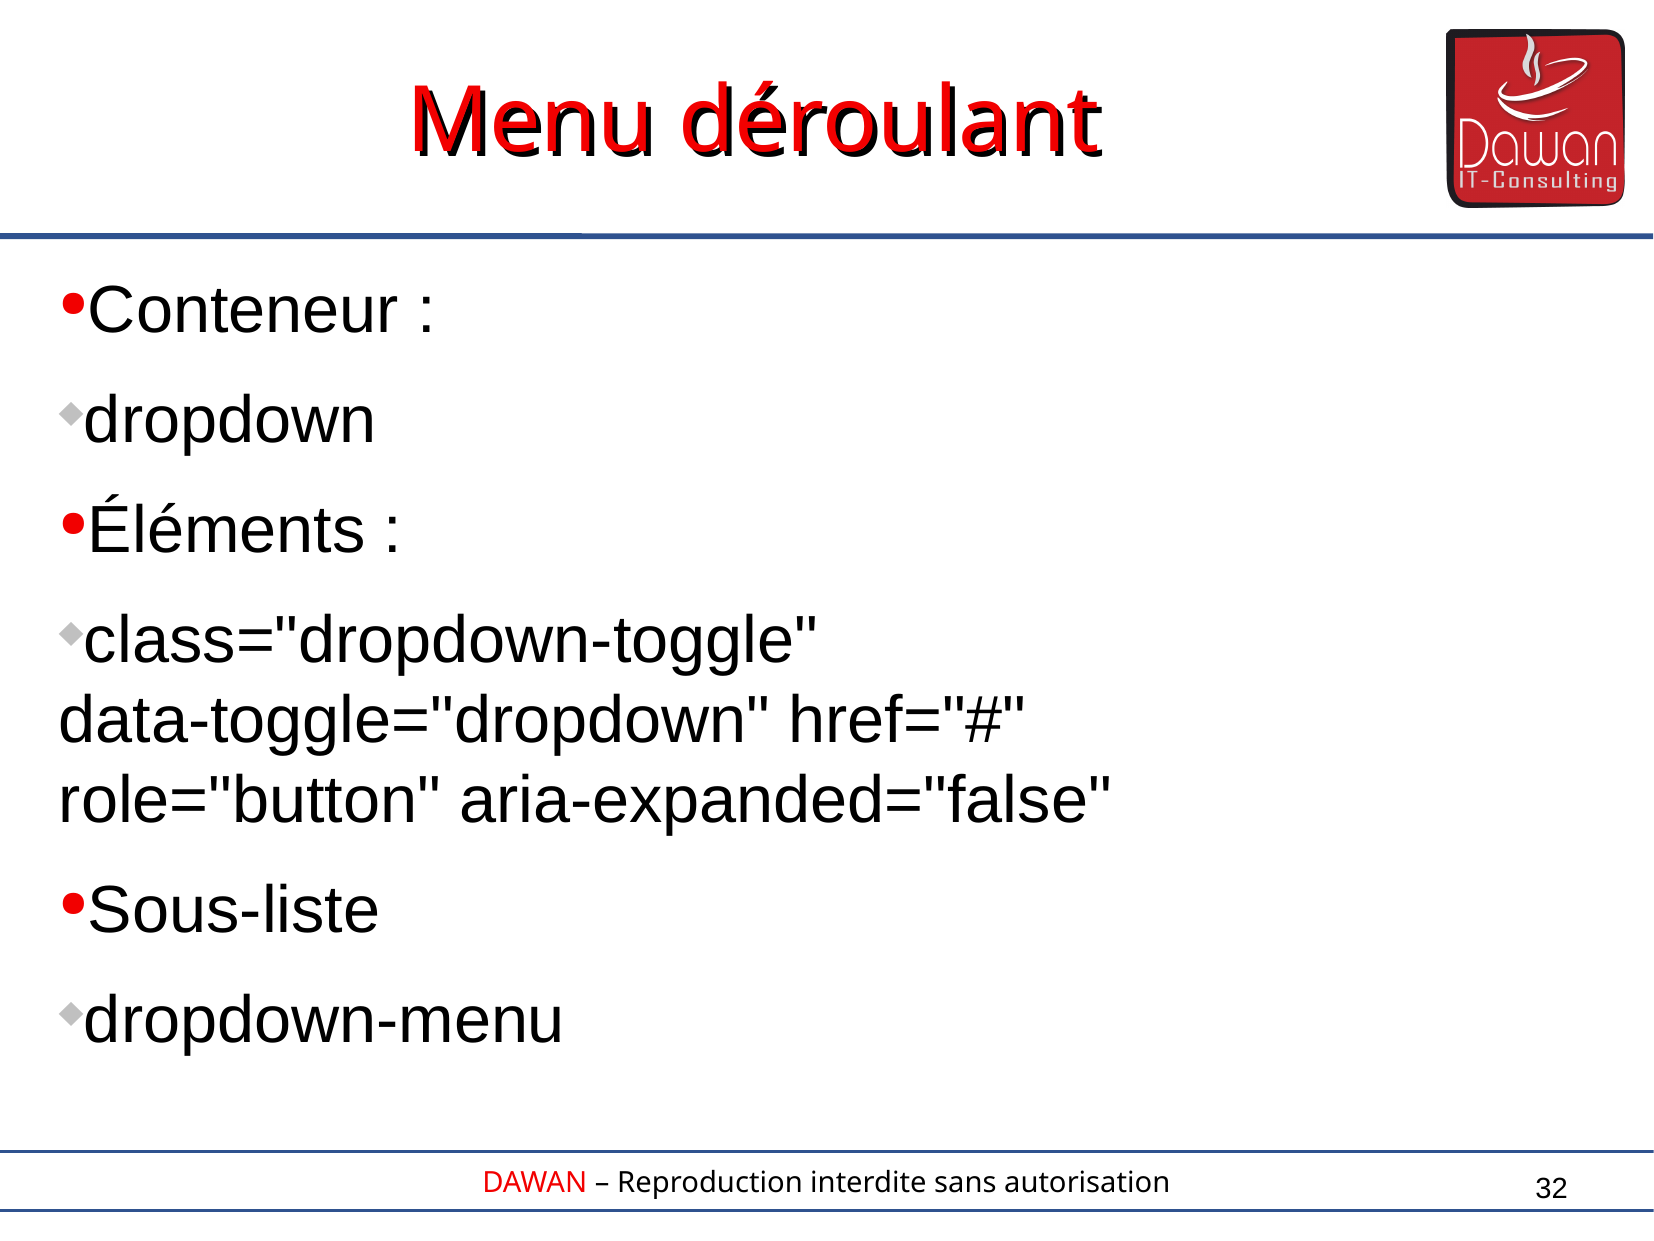

# Menu déroulant
Conteneur :
dropdown
Éléments :
class="dropdown-toggle"
data-toggle="dropdown" href="#"
role="button" aria-expanded="false"
Sous-liste
dropdown-menu